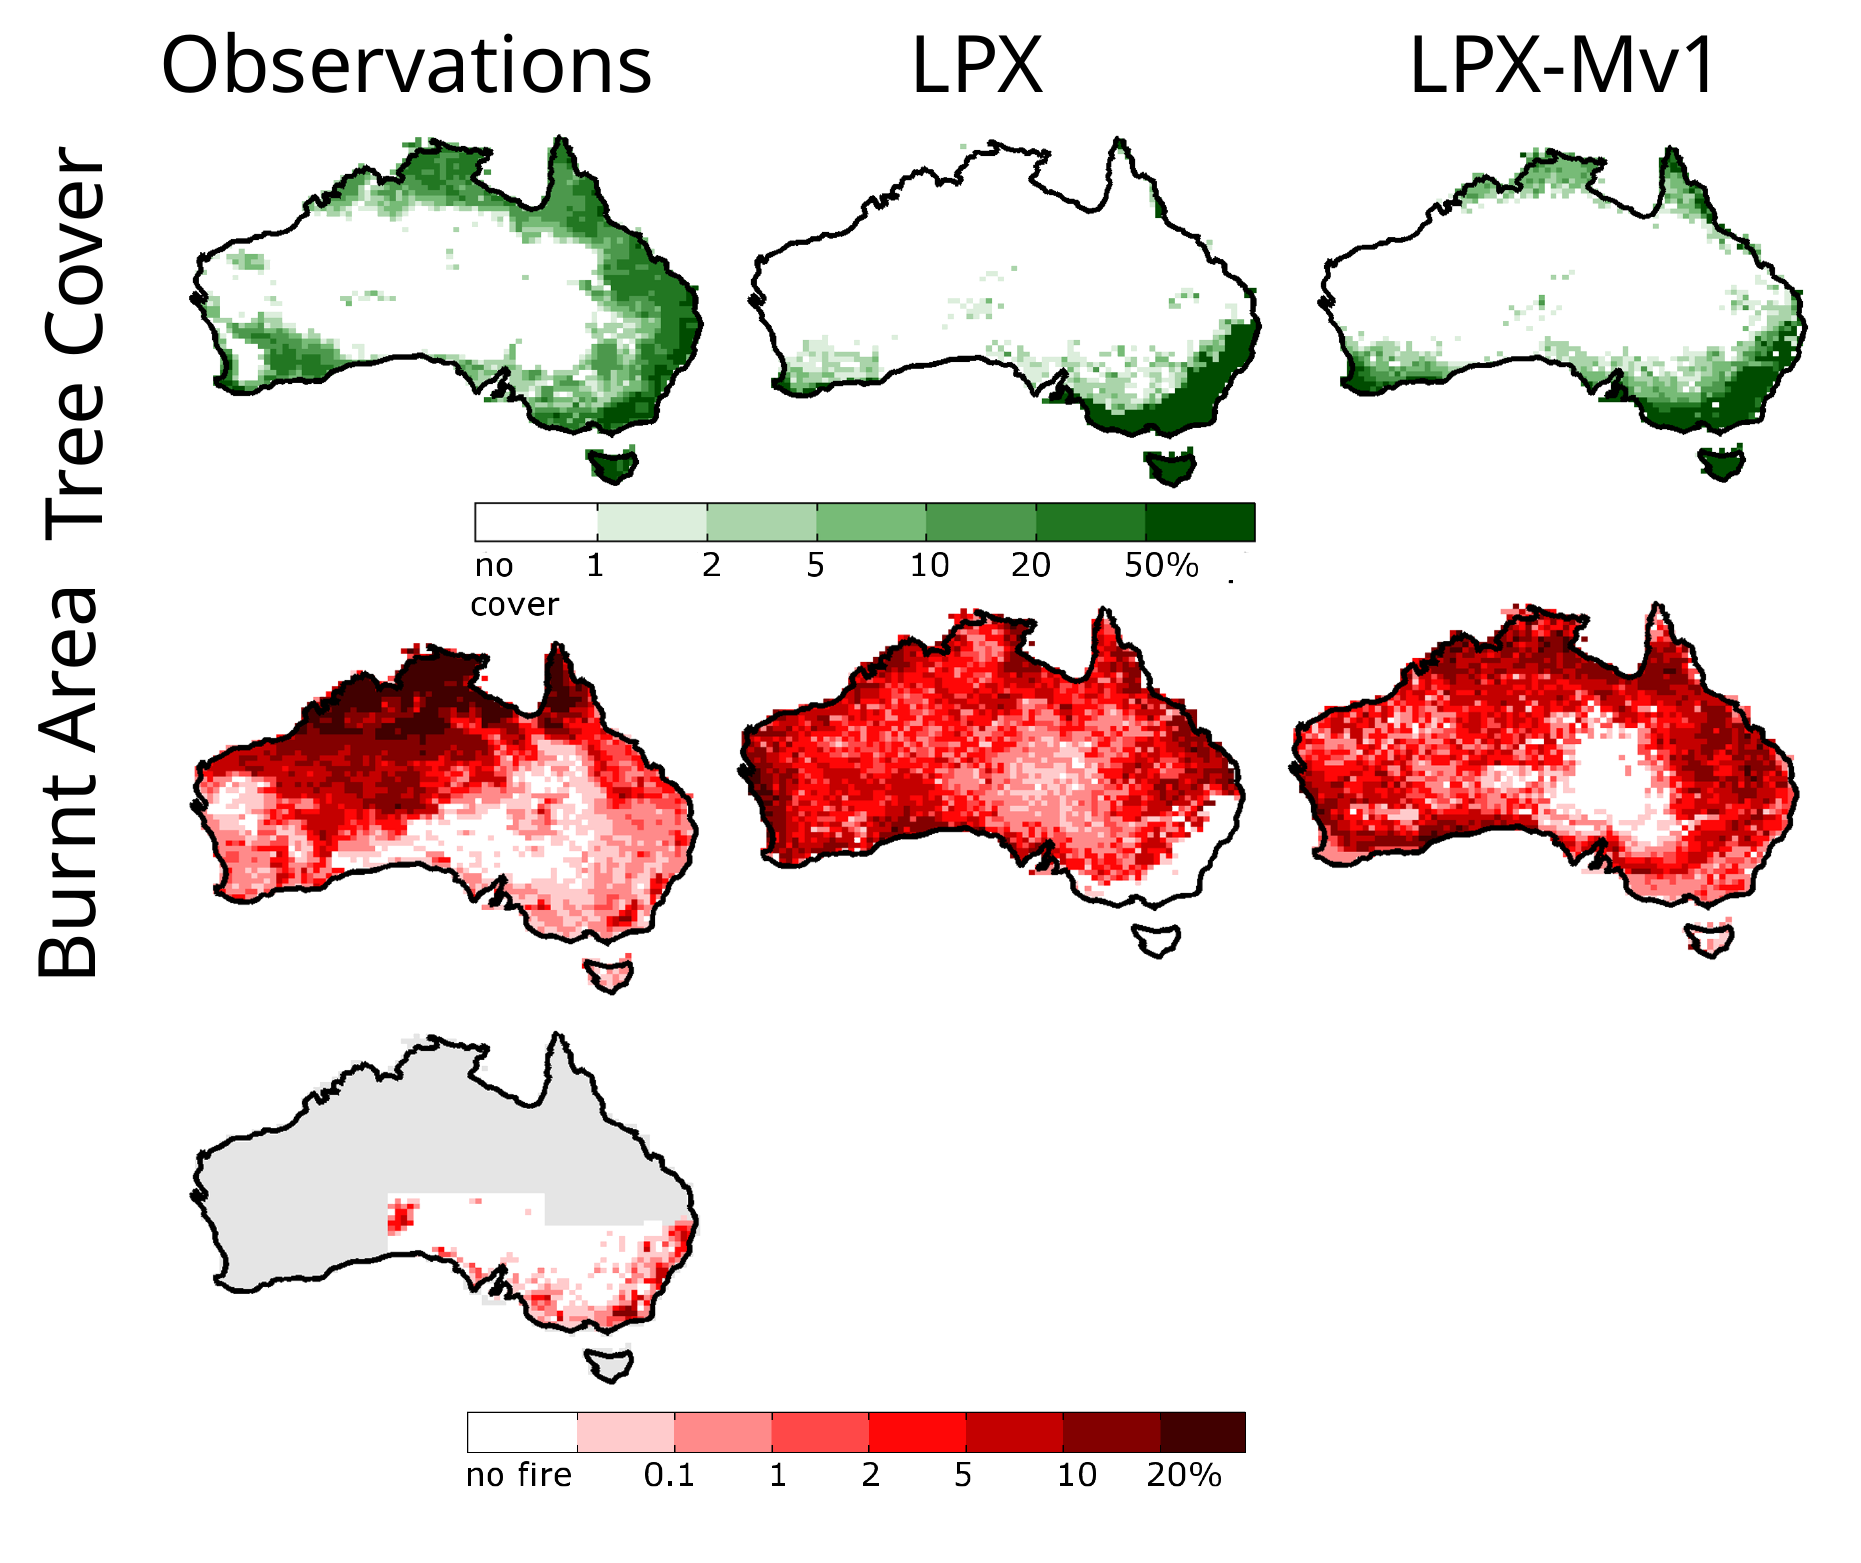

Observations
LPX
LPX-Mv1
Tree Cover
Burnt Area